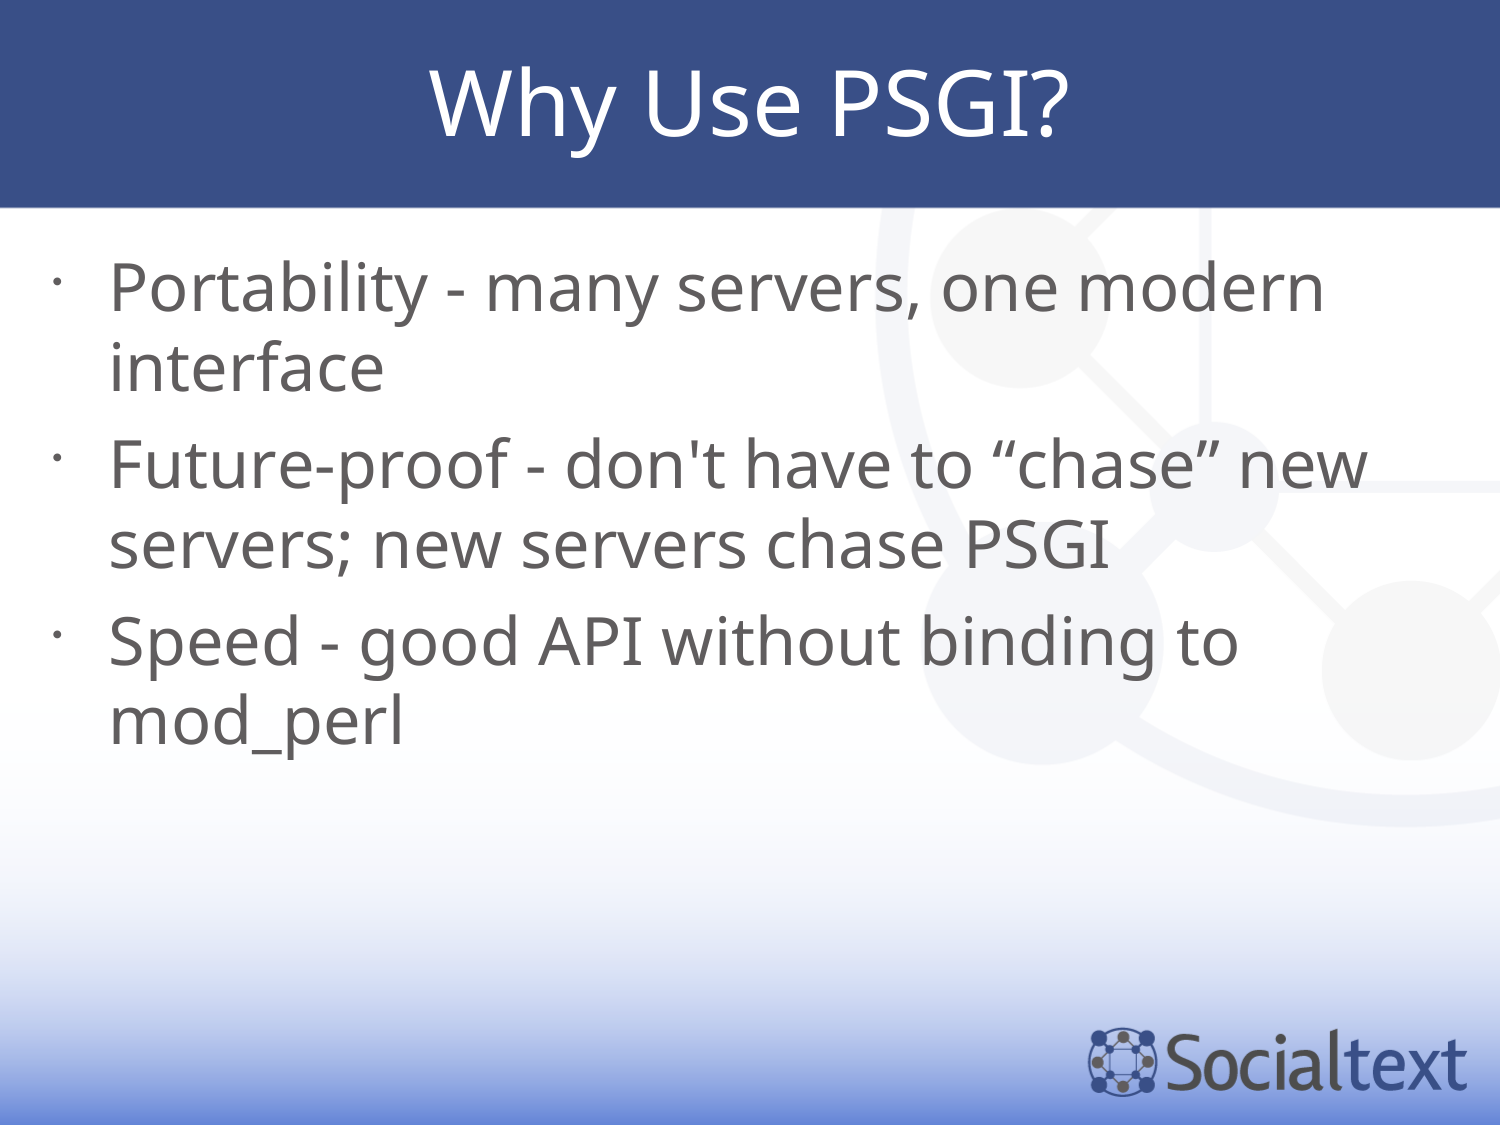

# Why Use PSGI?
Portability - many servers, one modern interface
Future-proof - don't have to “chase” new servers; new servers chase PSGI
Speed - good API without binding to mod_perl